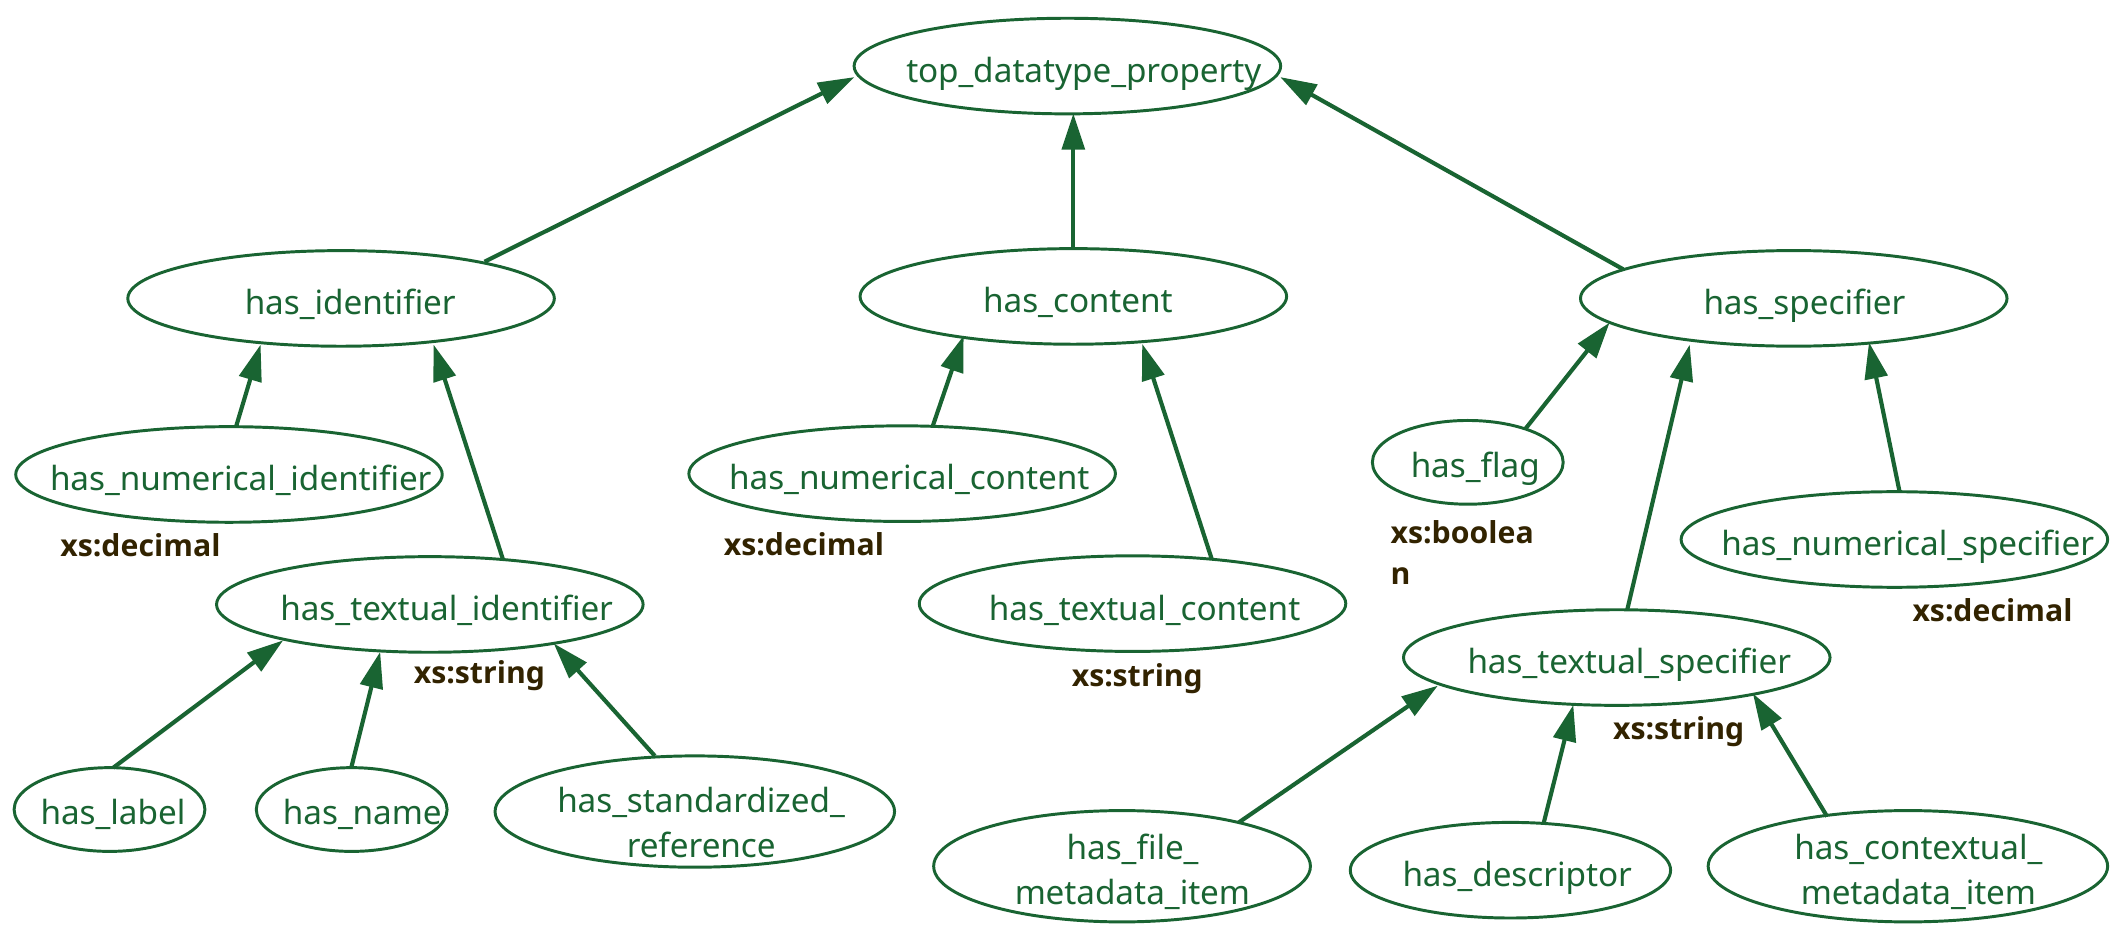

top_datatype_property
has_content
has_specifier
has_identifier
has_flag
has_numerical_content
has_numerical_identifier
xs:boolean
has_numerical_specifier
xs:decimal
xs:decimal
has_textual_content
has_textual_identifier
xs:decimal
has_textual_specifier
xs:string
xs:string
xs:string
has_standardized_
reference
has_label
has_name
has_file_
metadata_item
has_contextual_
metadata_item
has_descriptor